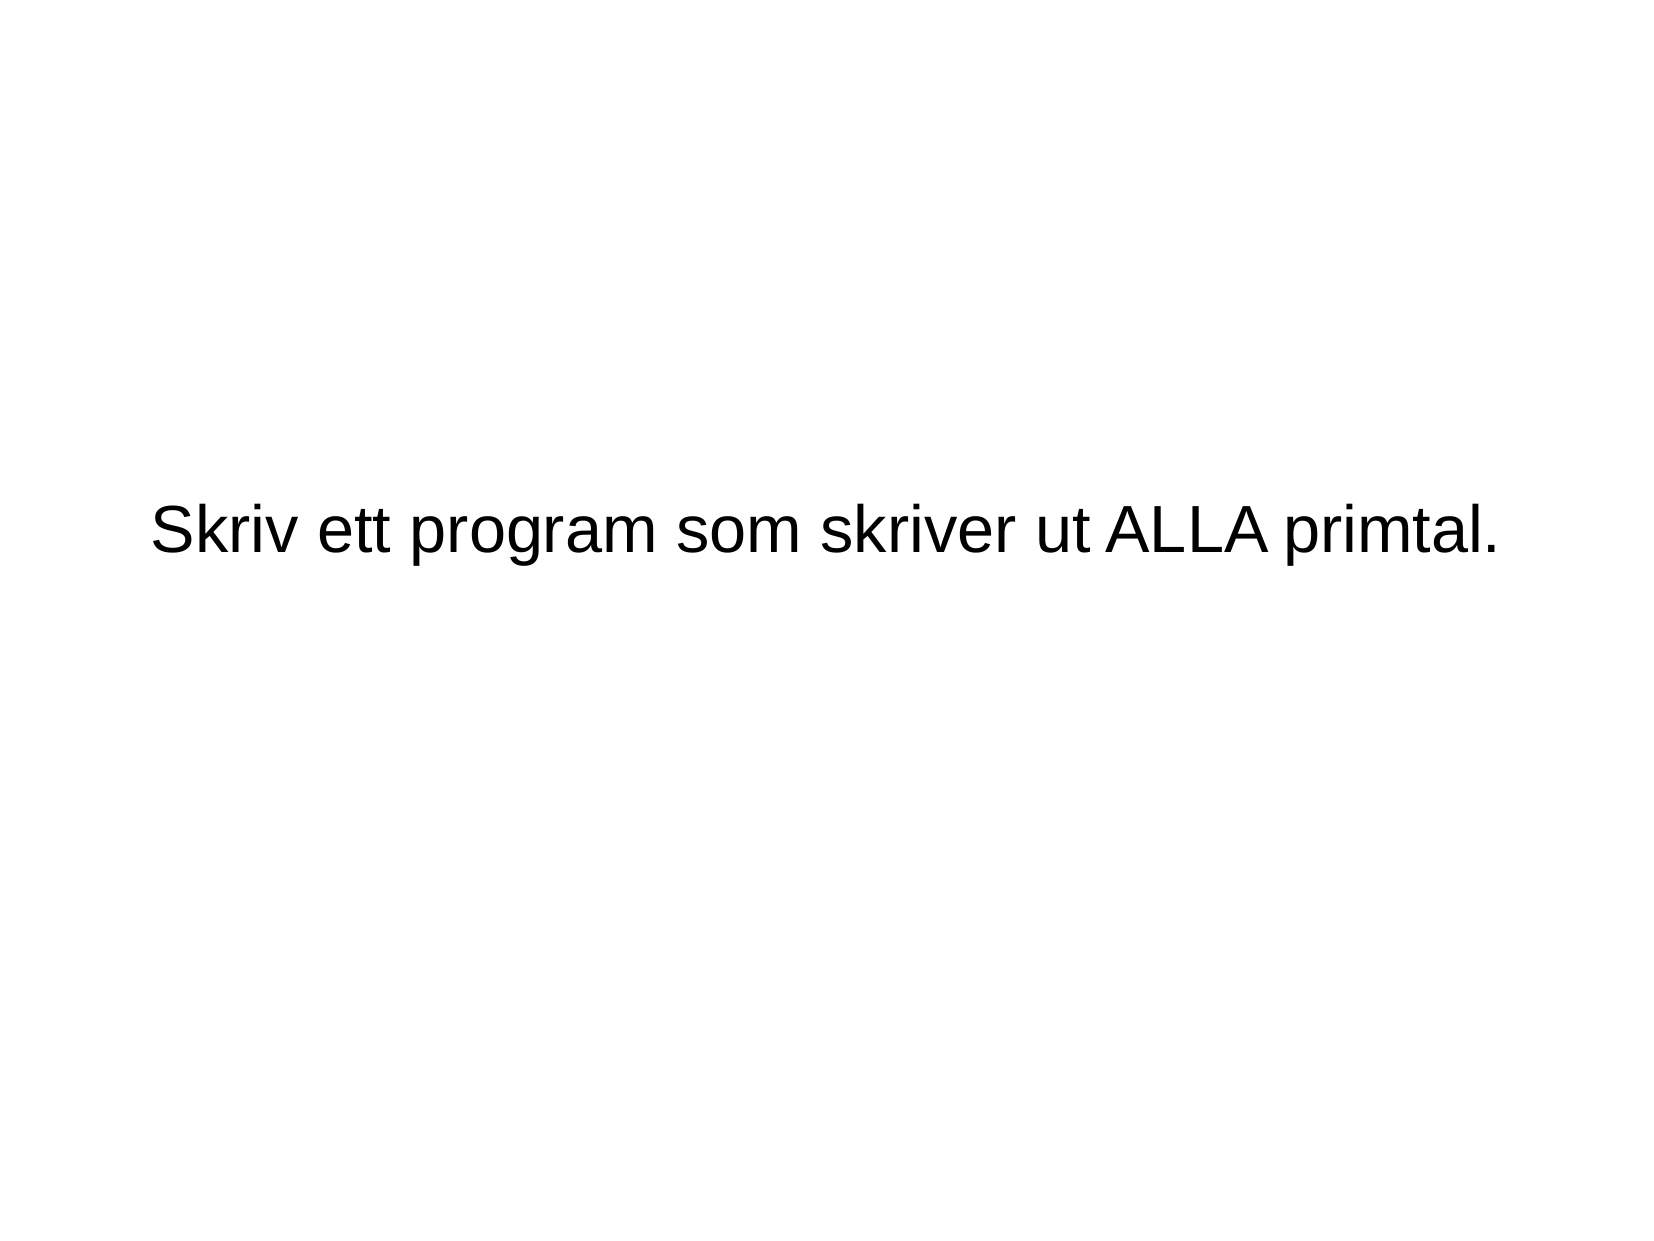

# Skriv ett program som skriver ut ALLA primtal.